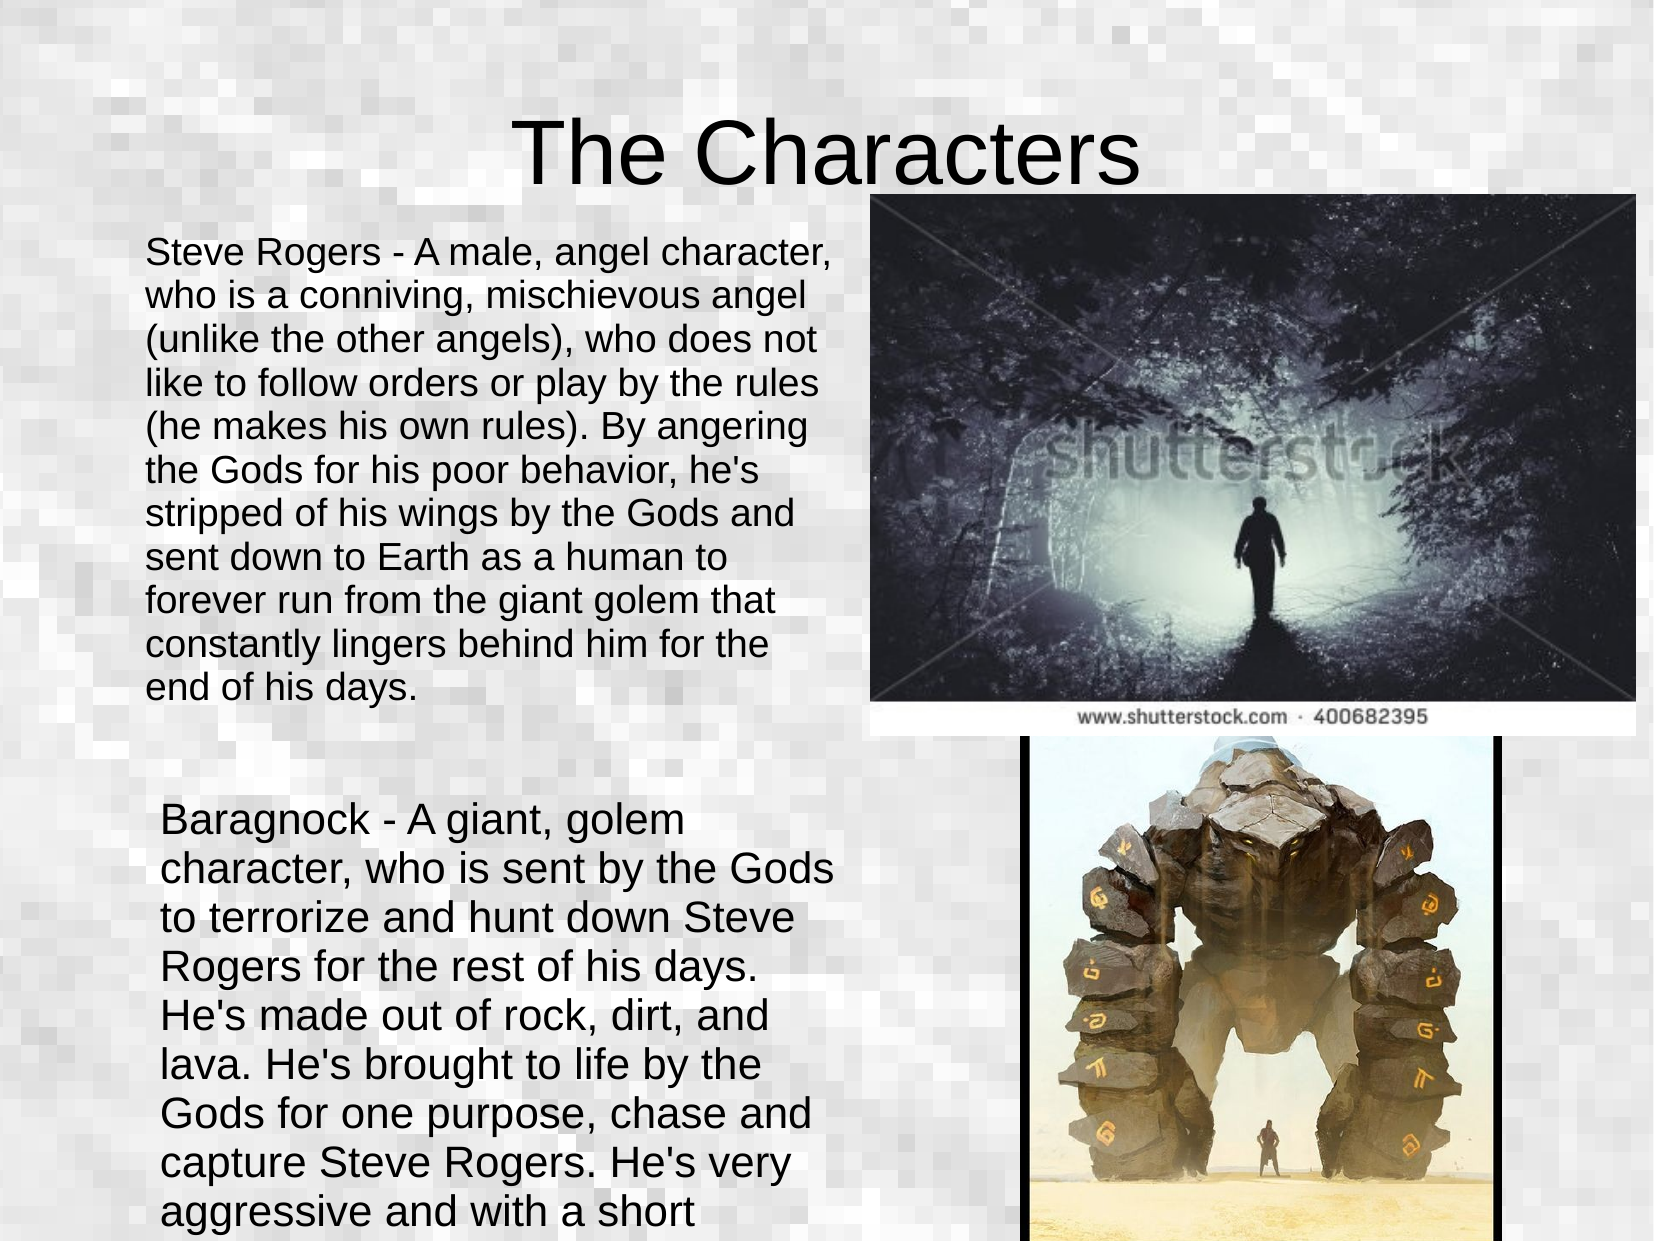

# The Characters
Steve Rogers - A male, angel character, who is a conniving, mischievous angel (unlike the other angels), who does not like to follow orders or play by the rules (he makes his own rules). By angering the Gods for his poor behavior, he's stripped of his wings by the Gods and sent down to Earth as a human to forever run from the giant golem that constantly lingers behind him for the end of his days.
Baragnock - A giant, golem character, who is sent by the Gods to terrorize and hunt down Steve Rogers for the rest of his days. He's made out of rock, dirt, and lava. He's brought to life by the Gods for one purpose, chase and capture Steve Rogers. He's very aggressive and with a short temper, he's a deadly creature to run into (especially since we also has a giant sword).